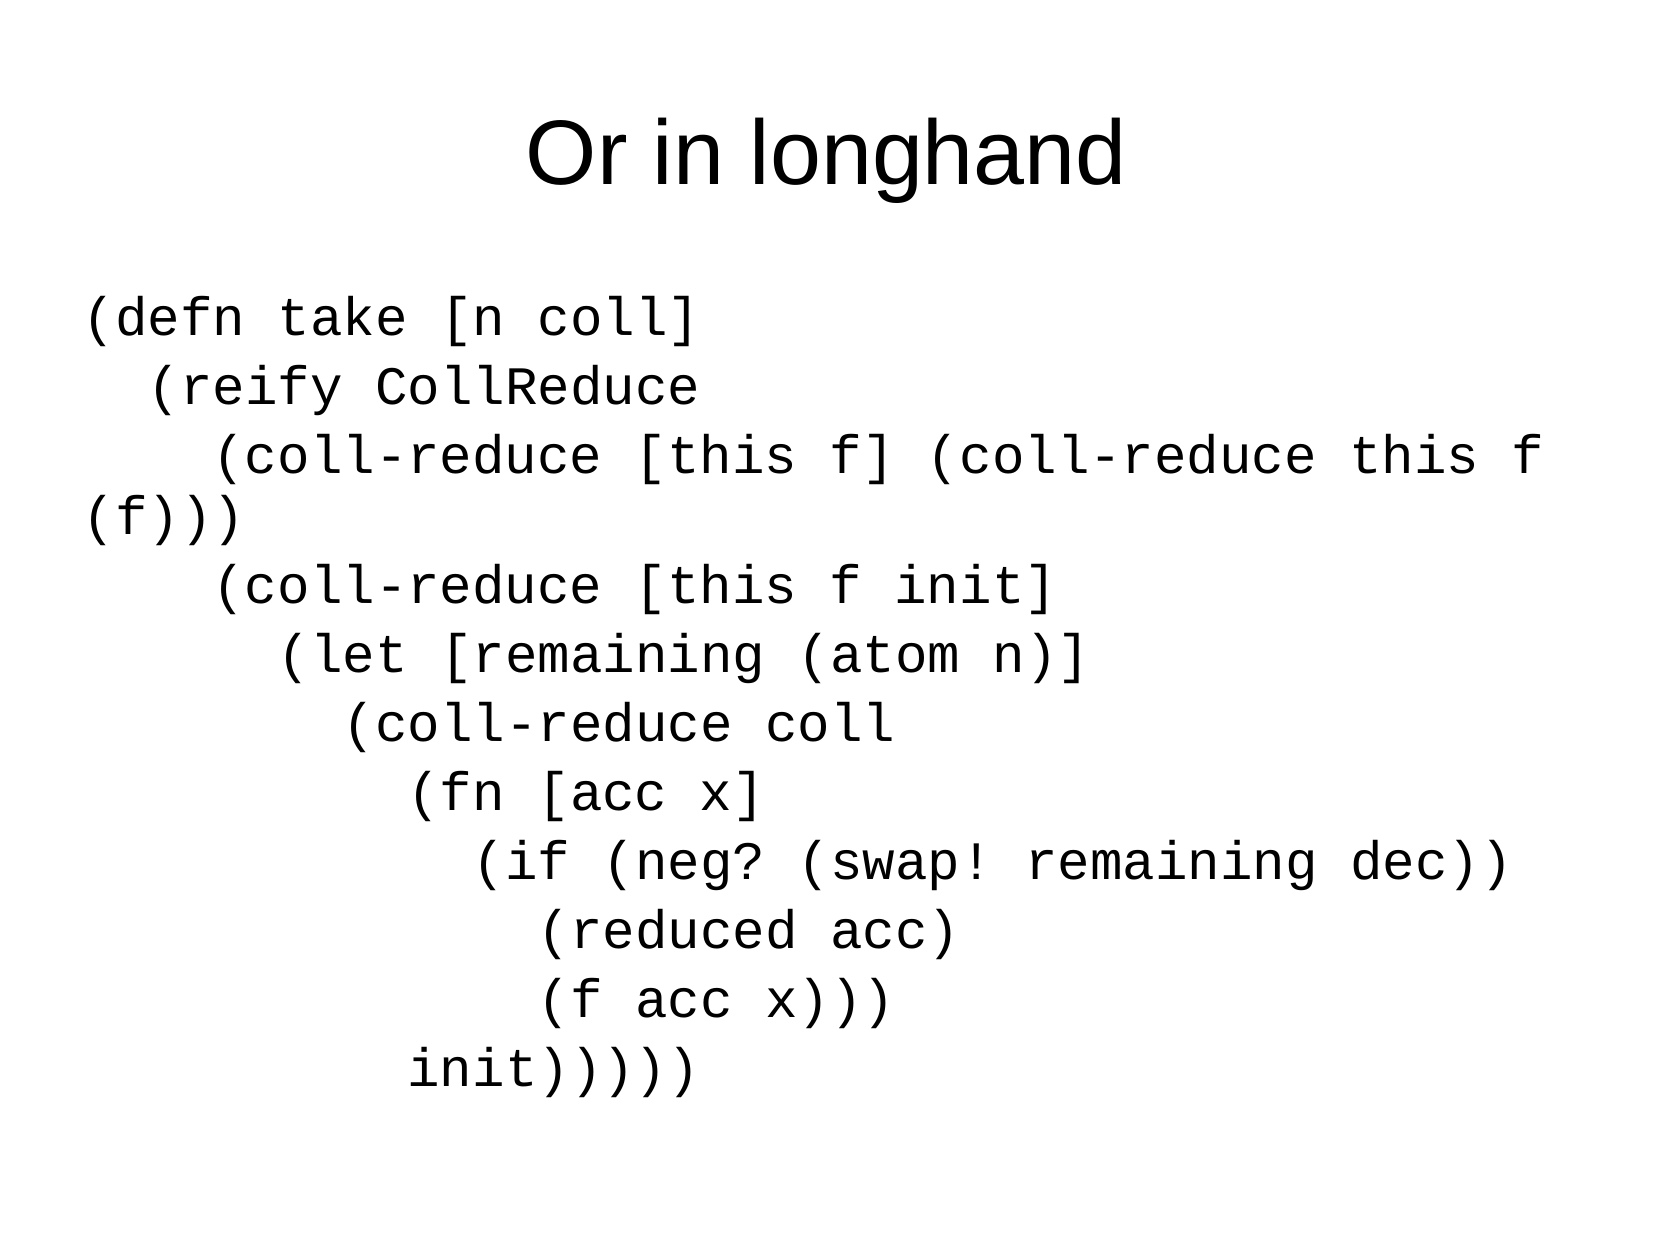

# Or in longhand
(defn take [n coll]
 (reify CollReduce
 (coll-reduce [this f] (coll-reduce this f (f)))
 (coll-reduce [this f init]
 (let [remaining (atom n)]
 (coll-reduce coll
 (fn [acc x]
 (if (neg? (swap! remaining dec))
 (reduced acc)
 (f acc x)))
 init)))))